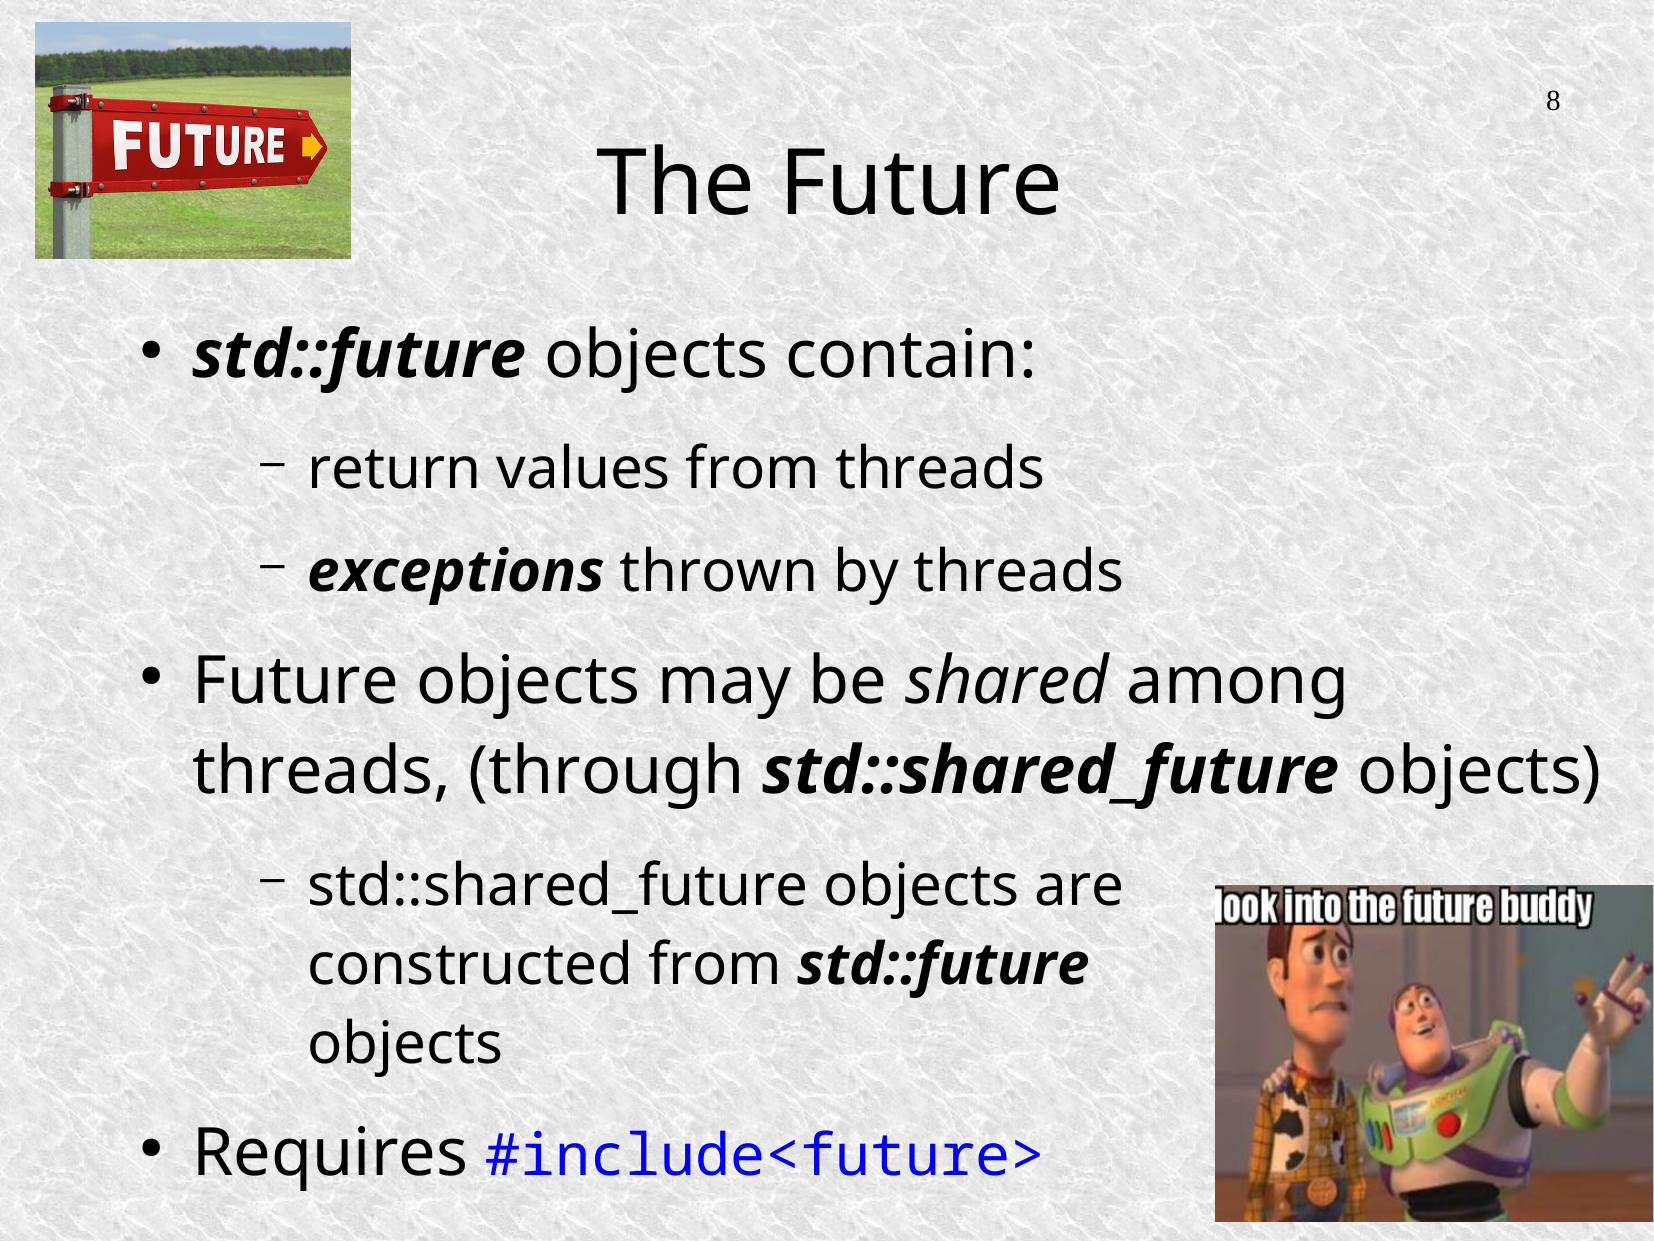

# The Future
8
std::future objects contain:
return values from threads
exceptions thrown by threads
Future objects may be shared among threads, (through std::shared_future objects)
std::shared_future objects are
constructed from std::future
objects
Requires #include<future>